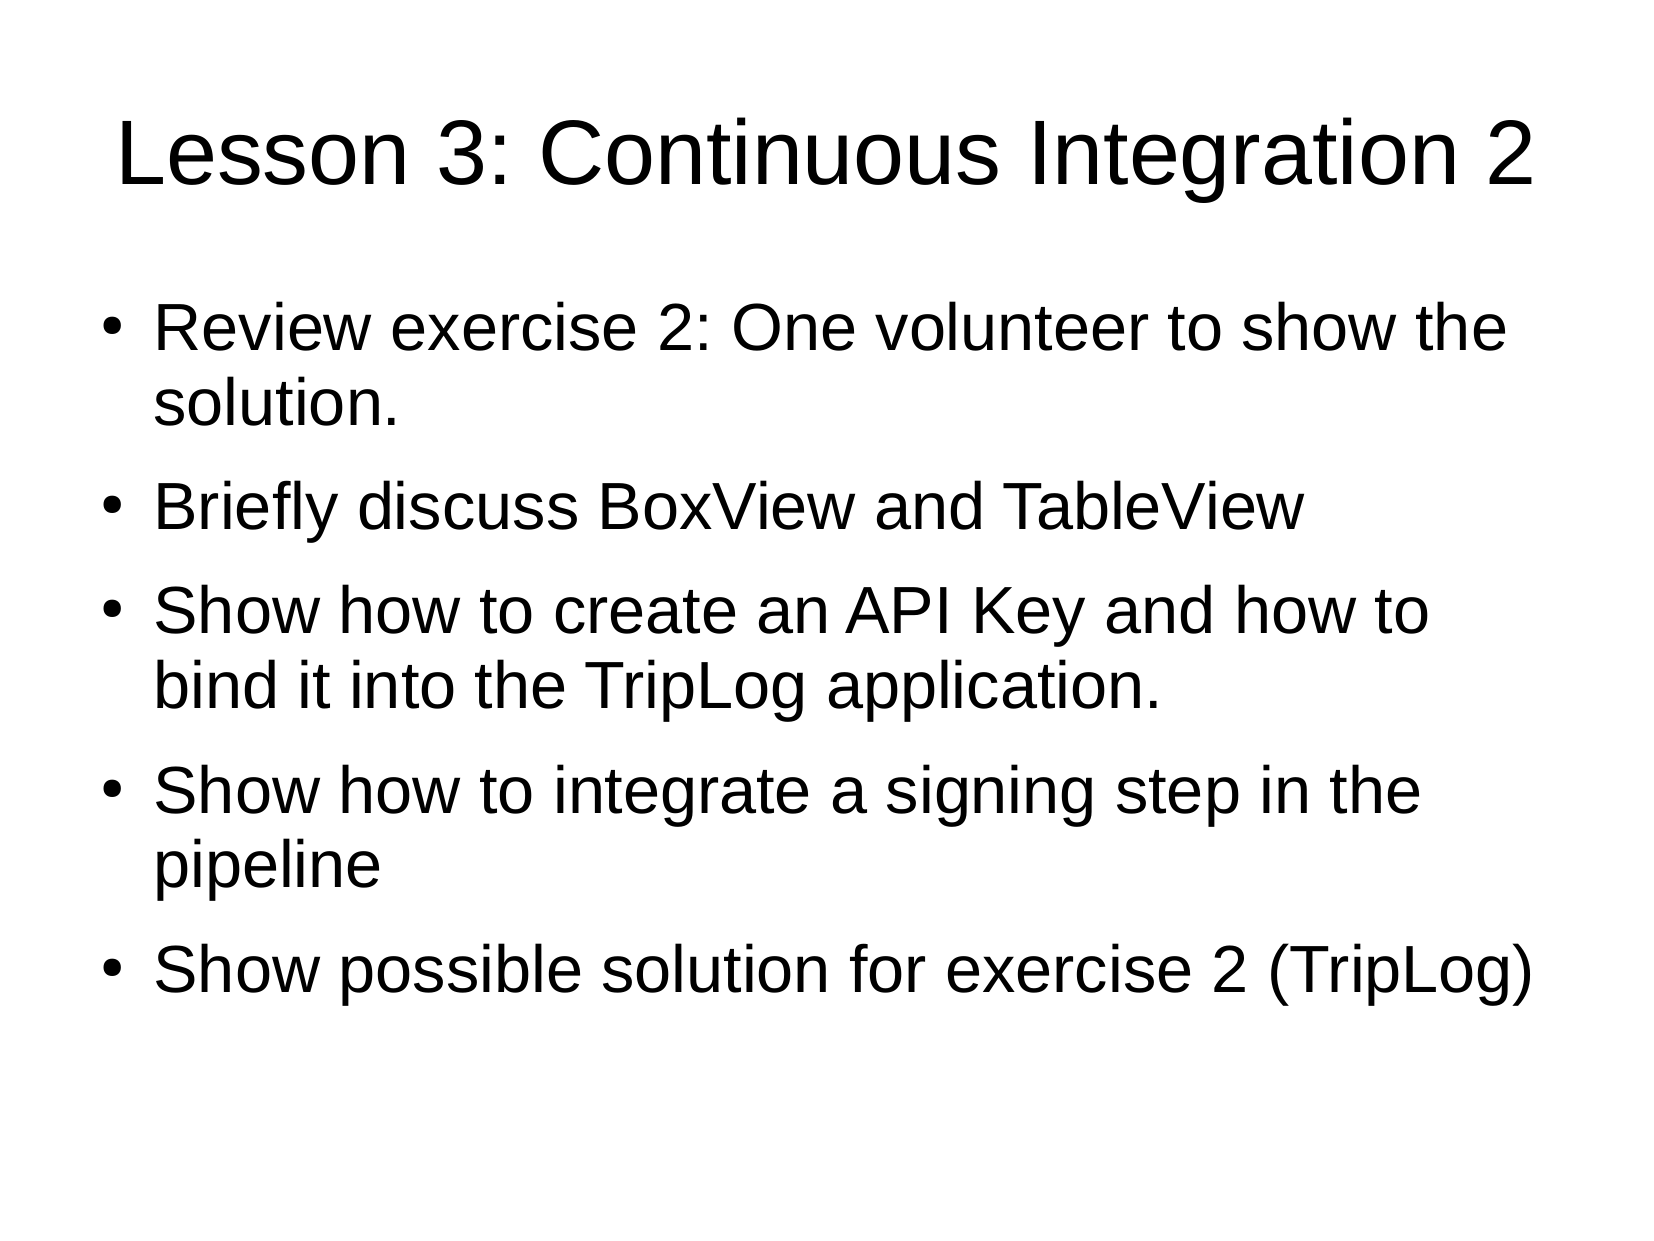

# Lesson 3: Continuous Integration 2
Review exercise 2: One volunteer to show the solution.
Briefly discuss BoxView and TableView
Show how to create an API Key and how to bind it into the TripLog application.
Show how to integrate a signing step in the pipeline
Show possible solution for exercise 2 (TripLog)